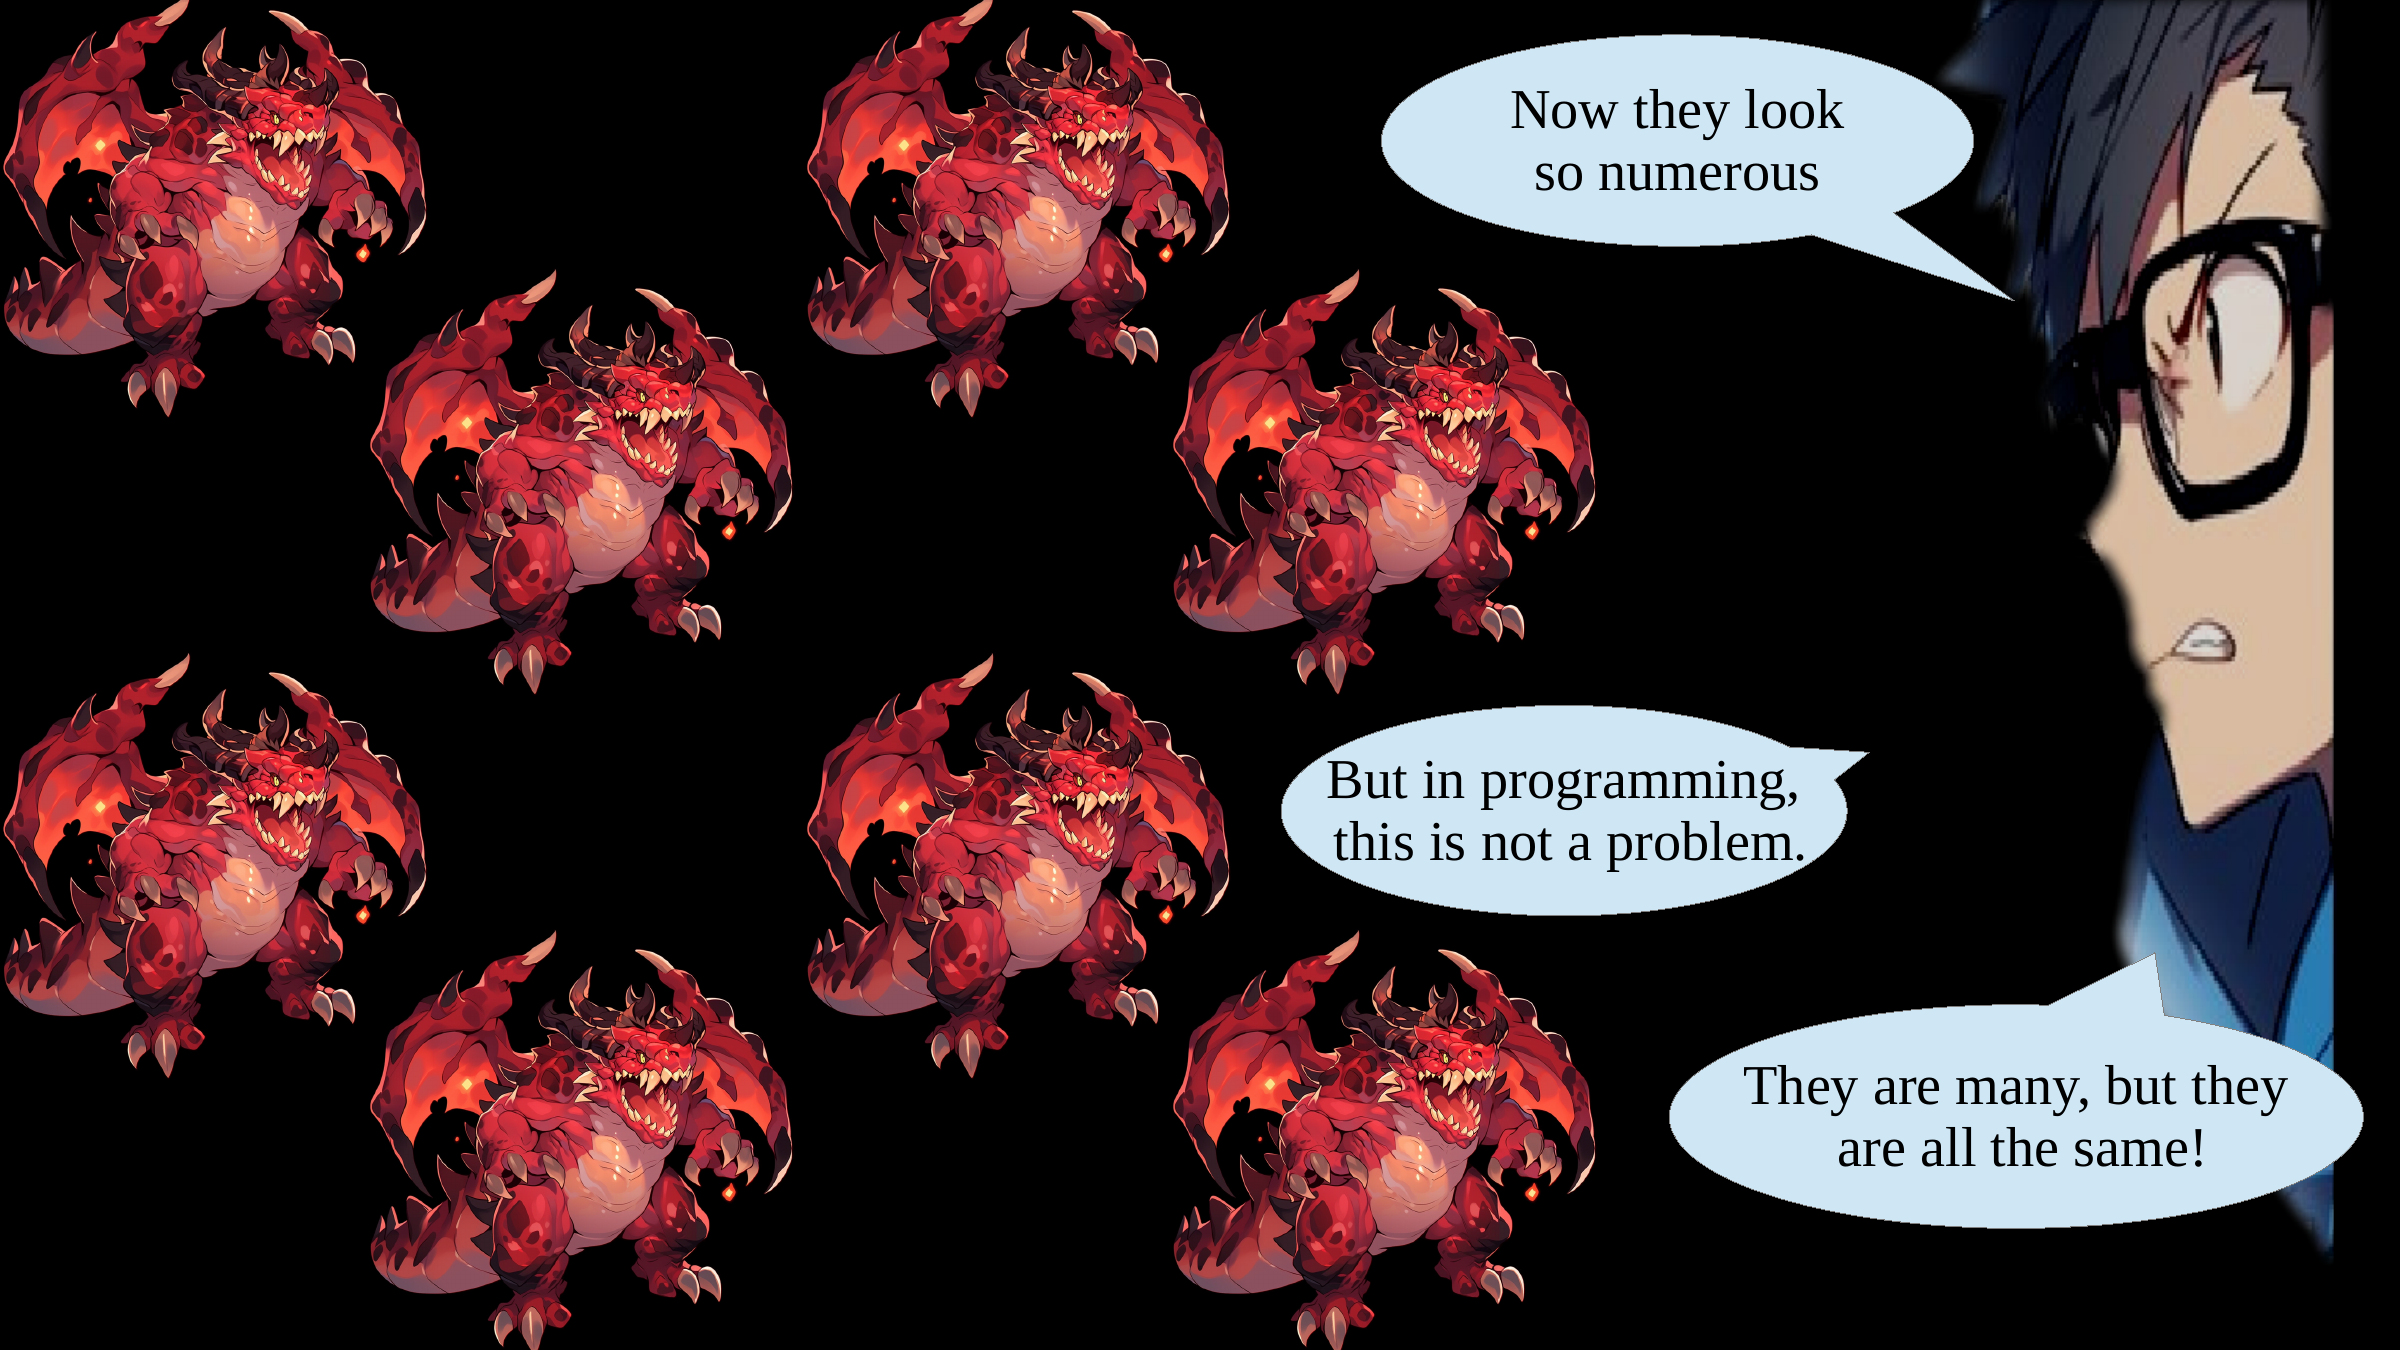

Now they look
so numerous
But in programming,
 this is not a problem.
They are many, but they
 are all the same!